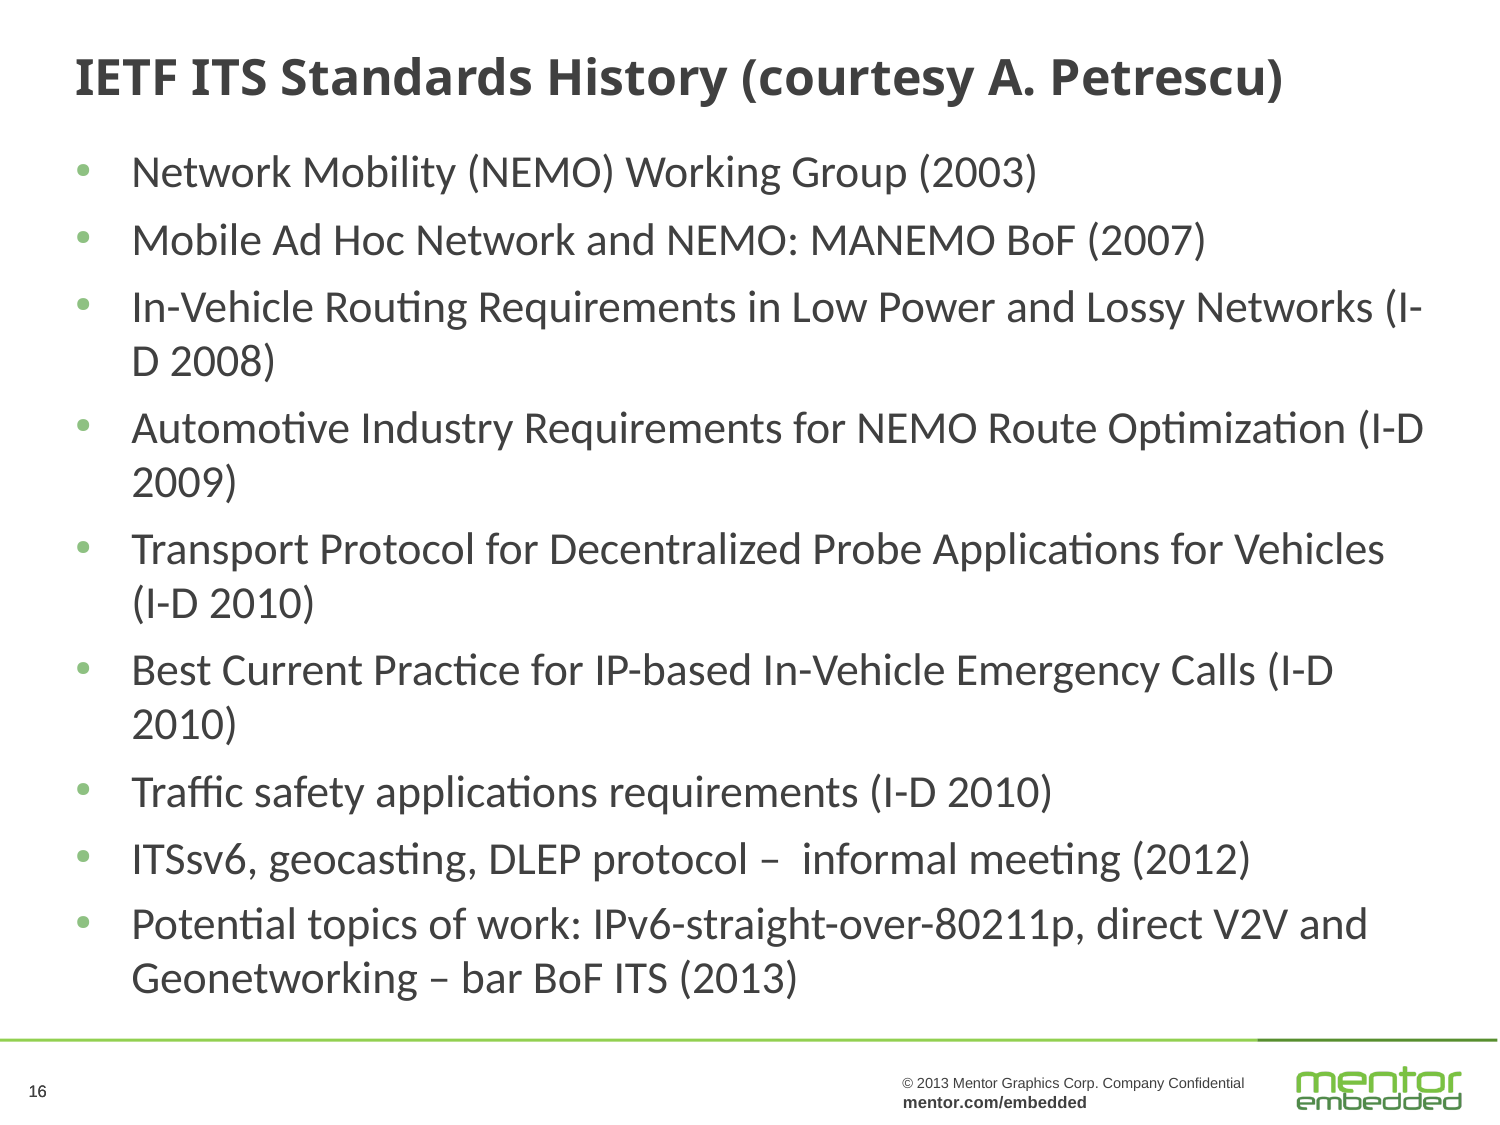

IETF ITS Standards History (courtesy A. Petrescu)
# Network Mobility (NEMO) Working Group (2003)
Mobile Ad Hoc Network and NEMO: MANEMO BoF (2007)
In-Vehicle Routing Requirements in Low Power and Lossy Networks (I-D 2008)
Automotive Industry Requirements for NEMO Route Optimization (I-D 2009)
Transport Protocol for Decentralized Probe Applications for Vehicles (I-D 2010)
Best Current Practice for IP-based In-Vehicle Emergency Calls (I-D 2010)
Traffic safety applications requirements (I-D 2010)
ITSsv6, geocasting, DLEP protocol – informal meeting (2012)
Potential topics of work: IPv6-straight-over-80211p, direct V2V and Geonetworking – bar BoF ITS (2013)